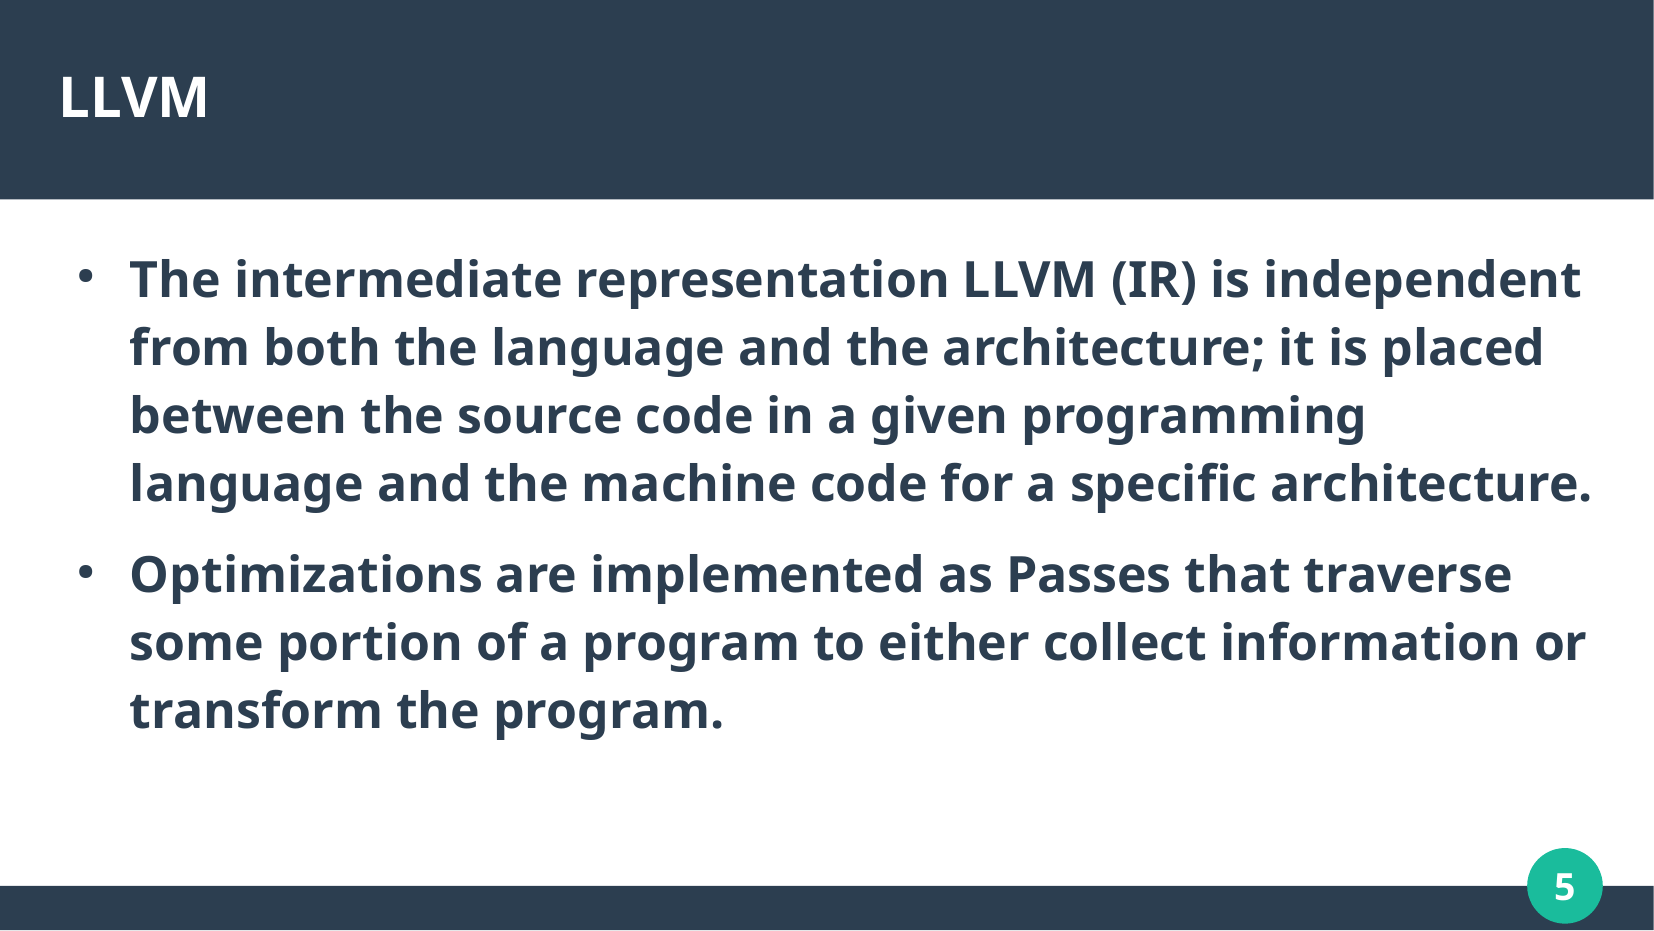

# LLVM
The intermediate representation LLVM (IR) is independent from both the language and the architecture; it is placed between the source code in a given programming language and the machine code for a specific architecture.
Optimizations are implemented as Passes that traverse some portion of a program to either collect information or transform the program.